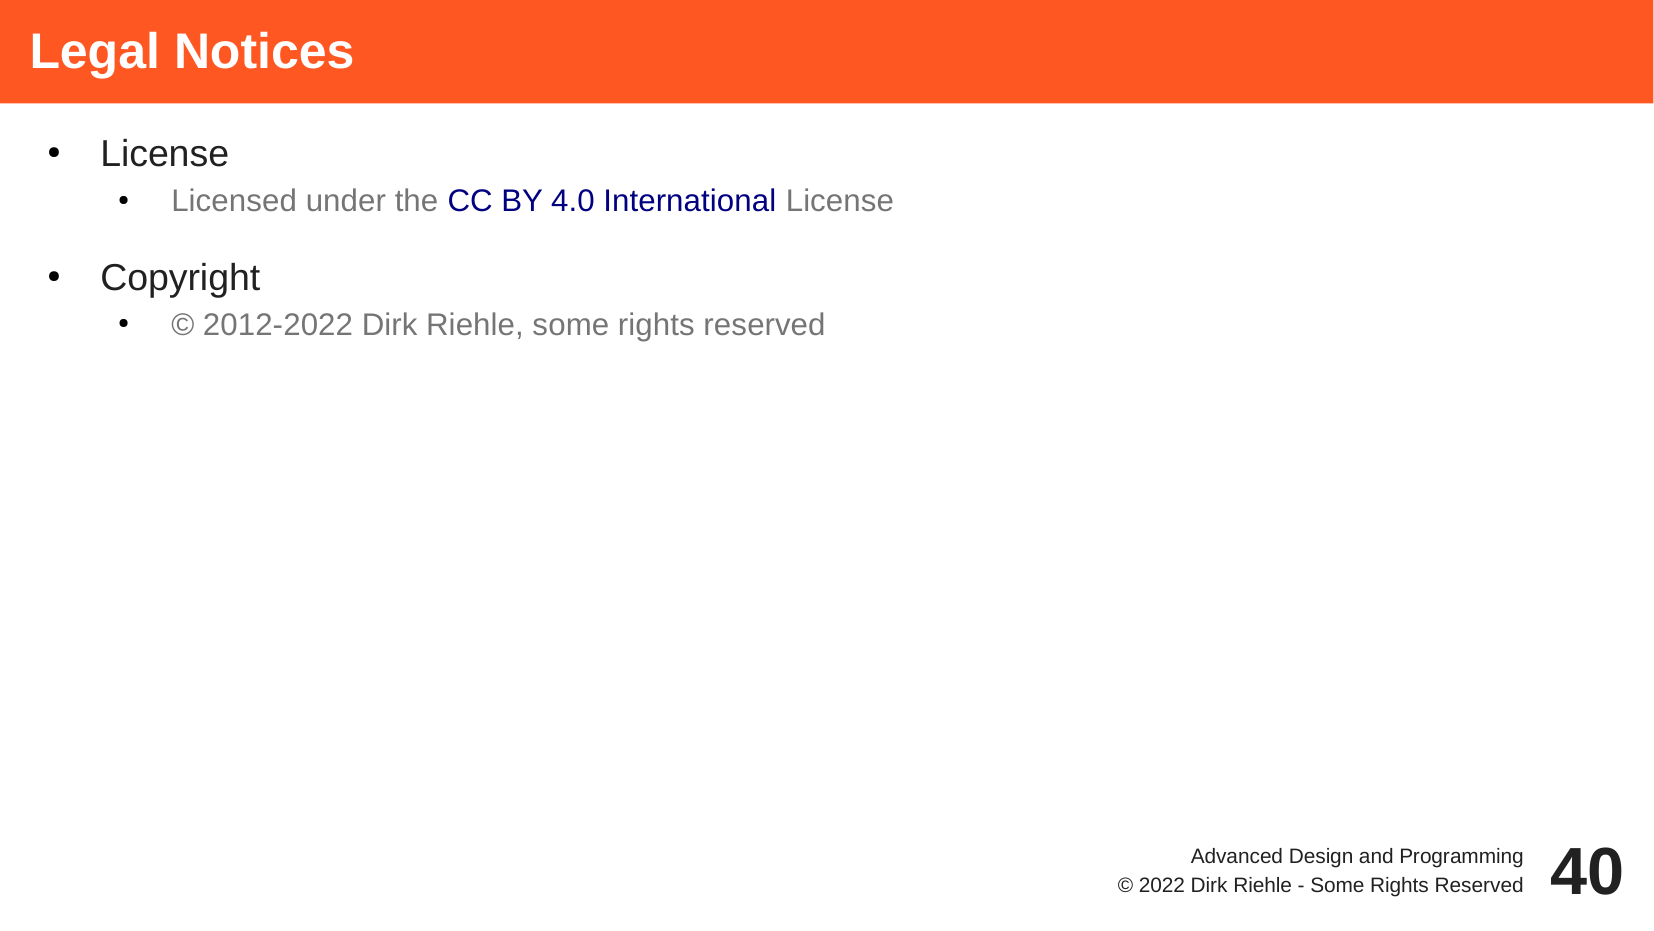

# Legal Notices
License
Licensed under the CC BY 4.0 International License
Copyright
© 2012-2022 Dirk Riehle, some rights reserved
Advanced Design and Programming
40
© 2022 Dirk Riehle - Some Rights Reserved